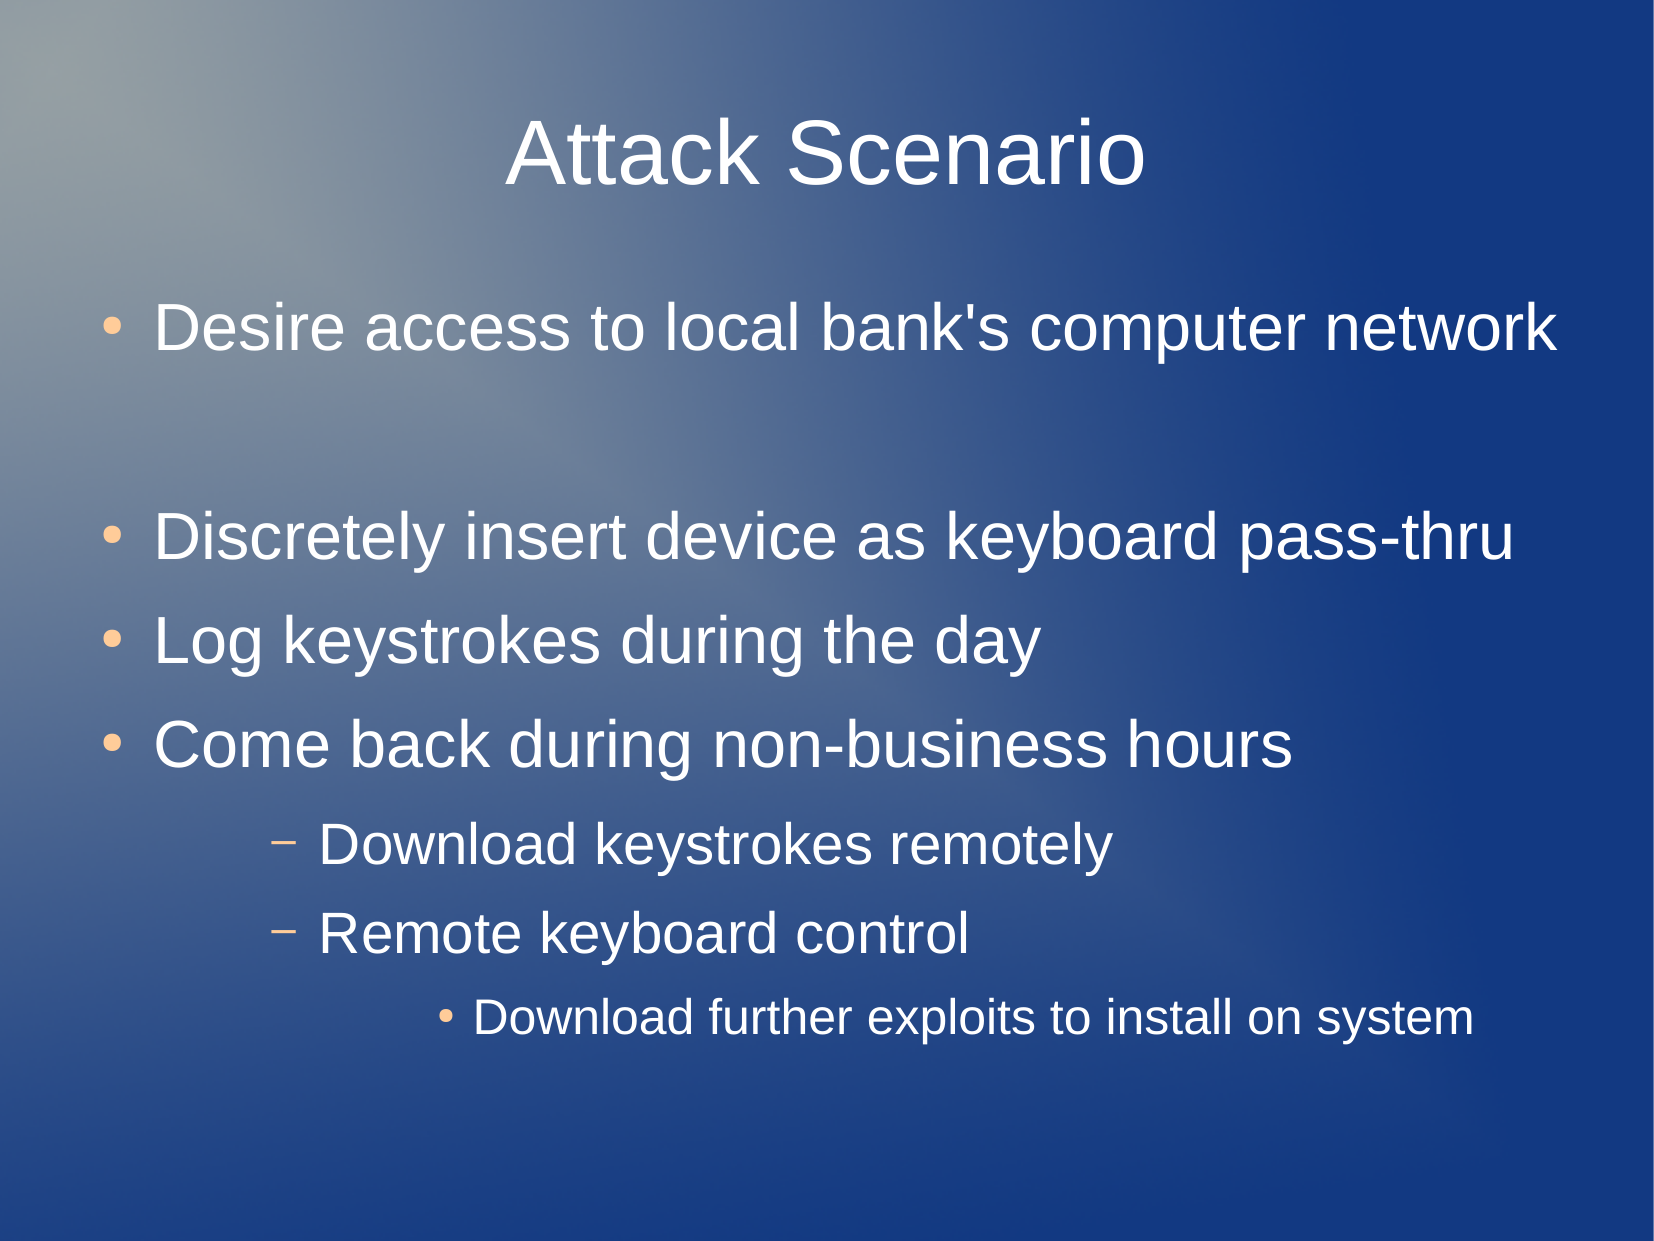

# Attack Scenario
Desire access to local bank's computer network
Discretely insert device as keyboard pass-thru
Log keystrokes during the day
Come back during non-business hours
Download keystrokes remotely
Remote keyboard control
Download further exploits to install on system